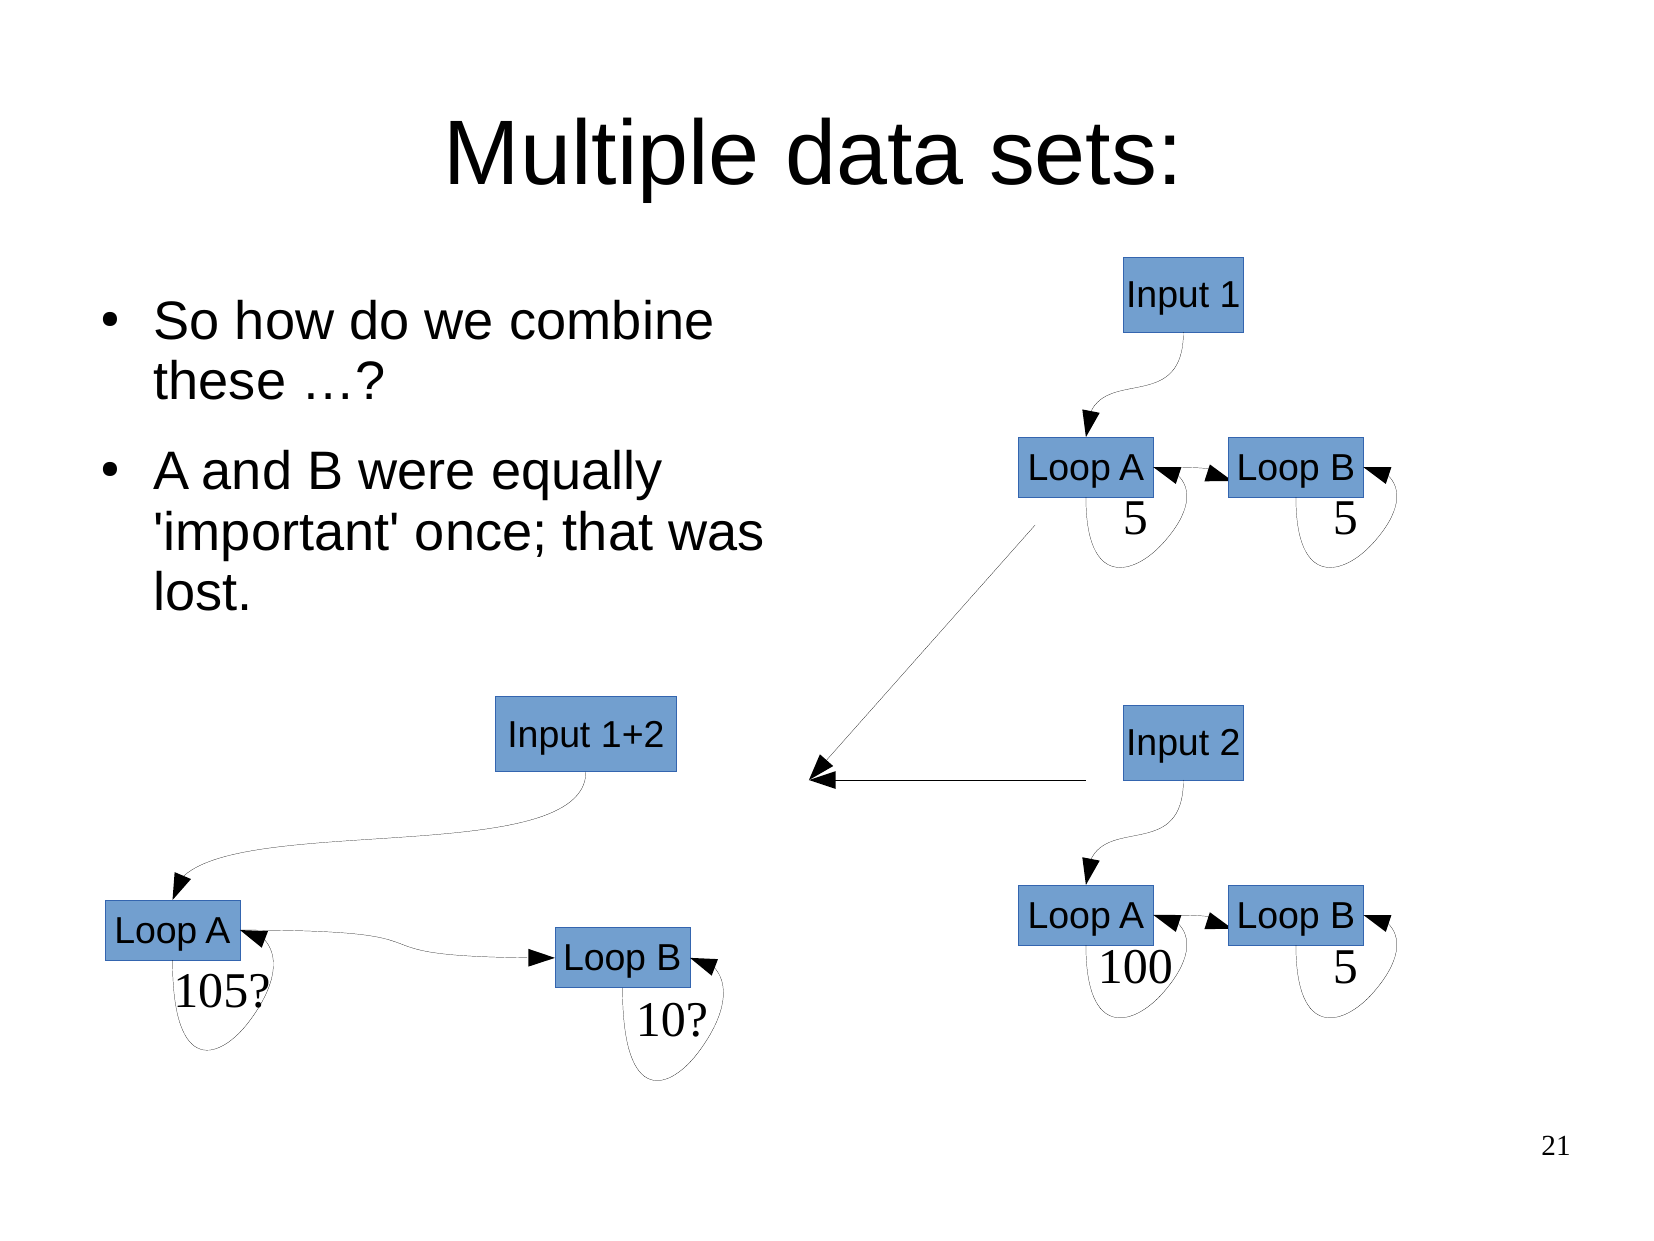

# Multiple data sets:
Input 1
So how do we combine these …?
A and B were equally 'important' once; that was lost.
Loop A
Loop B
Input 1+2
Input 2
Loop A
Loop B
Loop A
Loop B
21